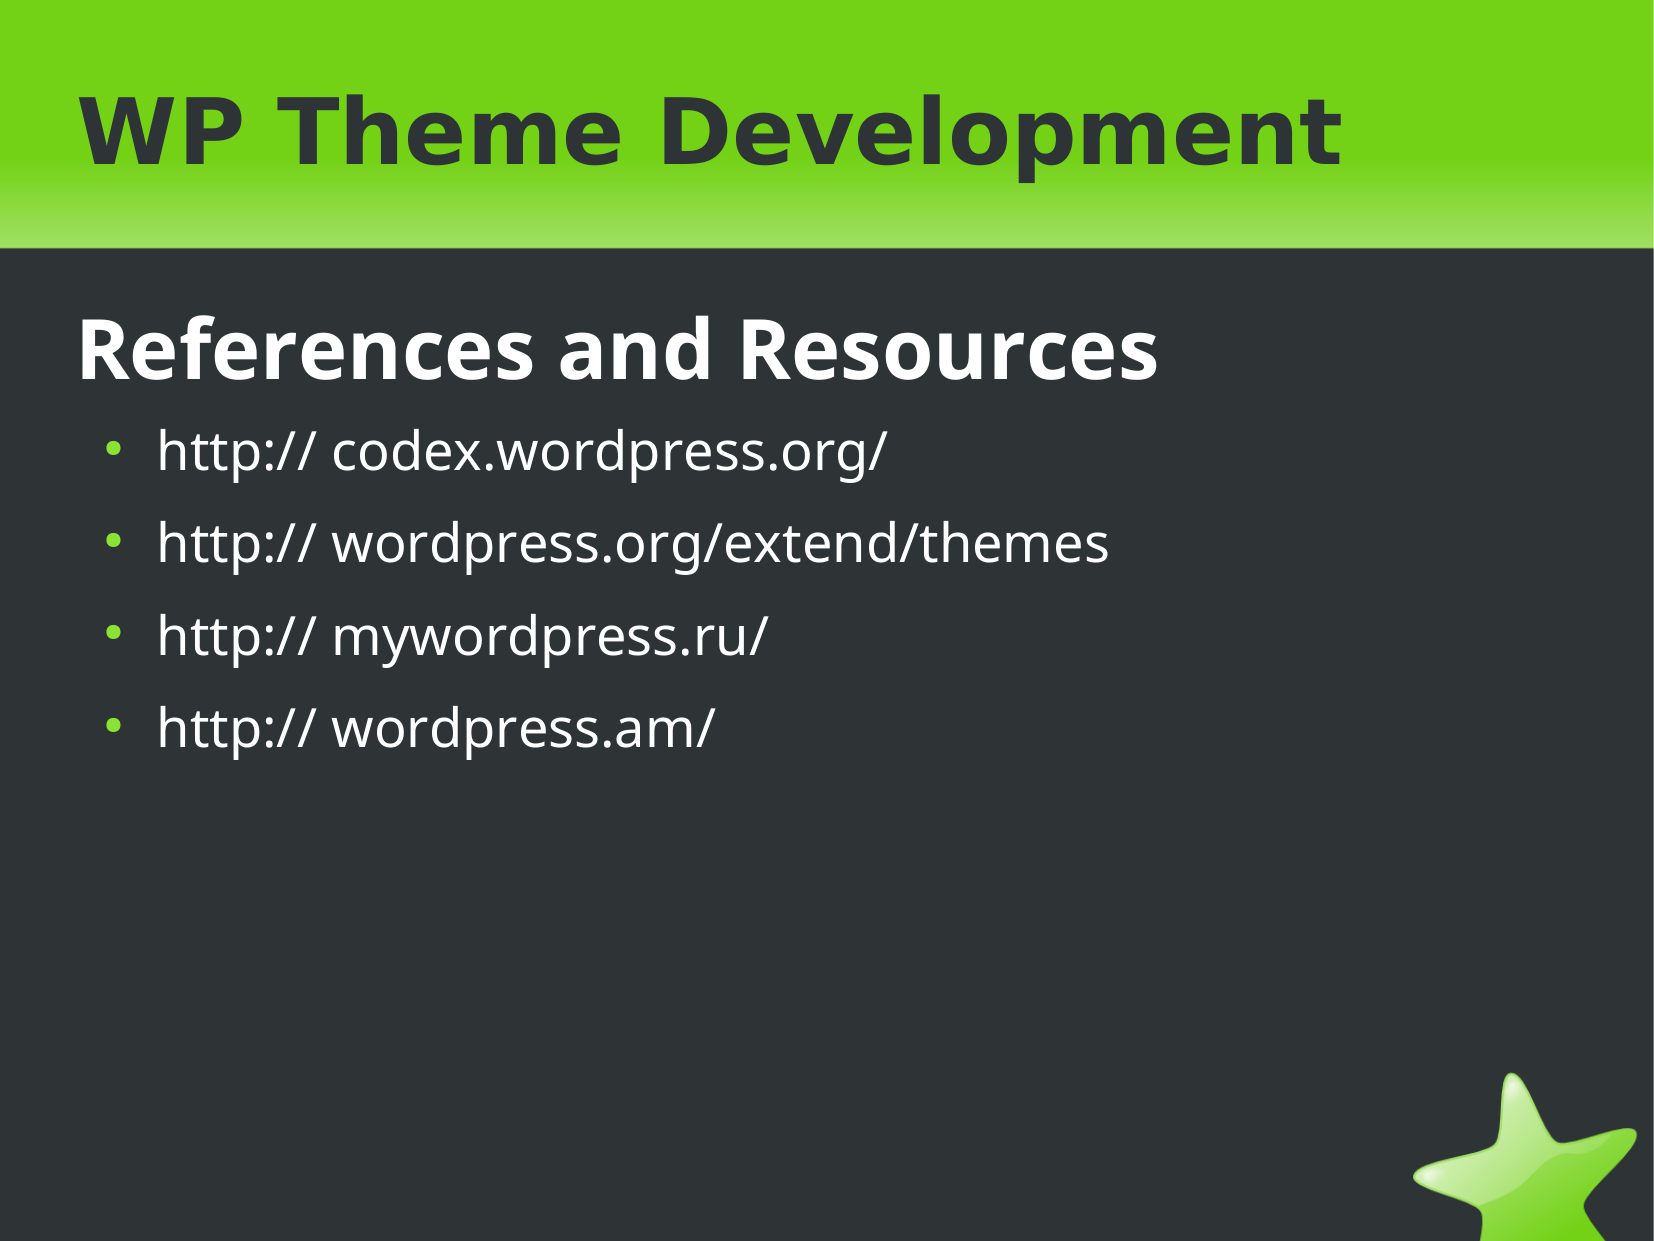

# WP Theme Development
References and Resources
http:// codex.wordpress.org/
http:// wordpress.org/extend/themes
http:// mywordpress.ru/
http:// wordpress.am/